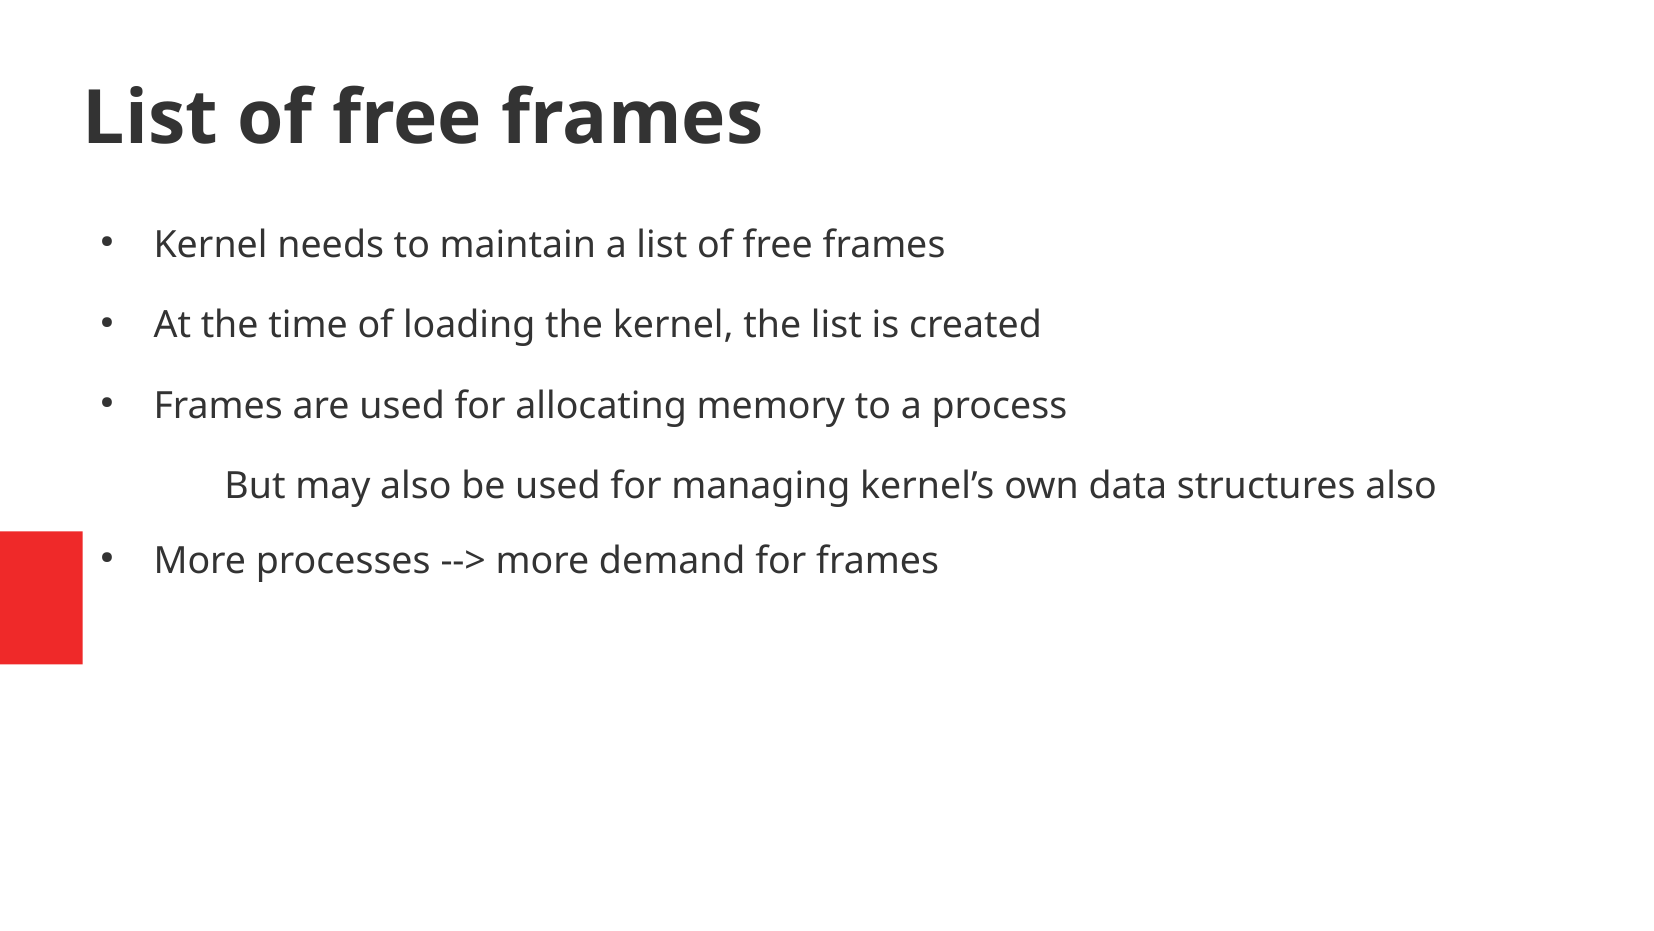

# List of free frames
Kernel needs to maintain a list of free frames
At the time of loading the kernel, the list is created
Frames are used for allocating memory to a process
But may also be used for managing kernel’s own data structures also
More processes --> more demand for frames